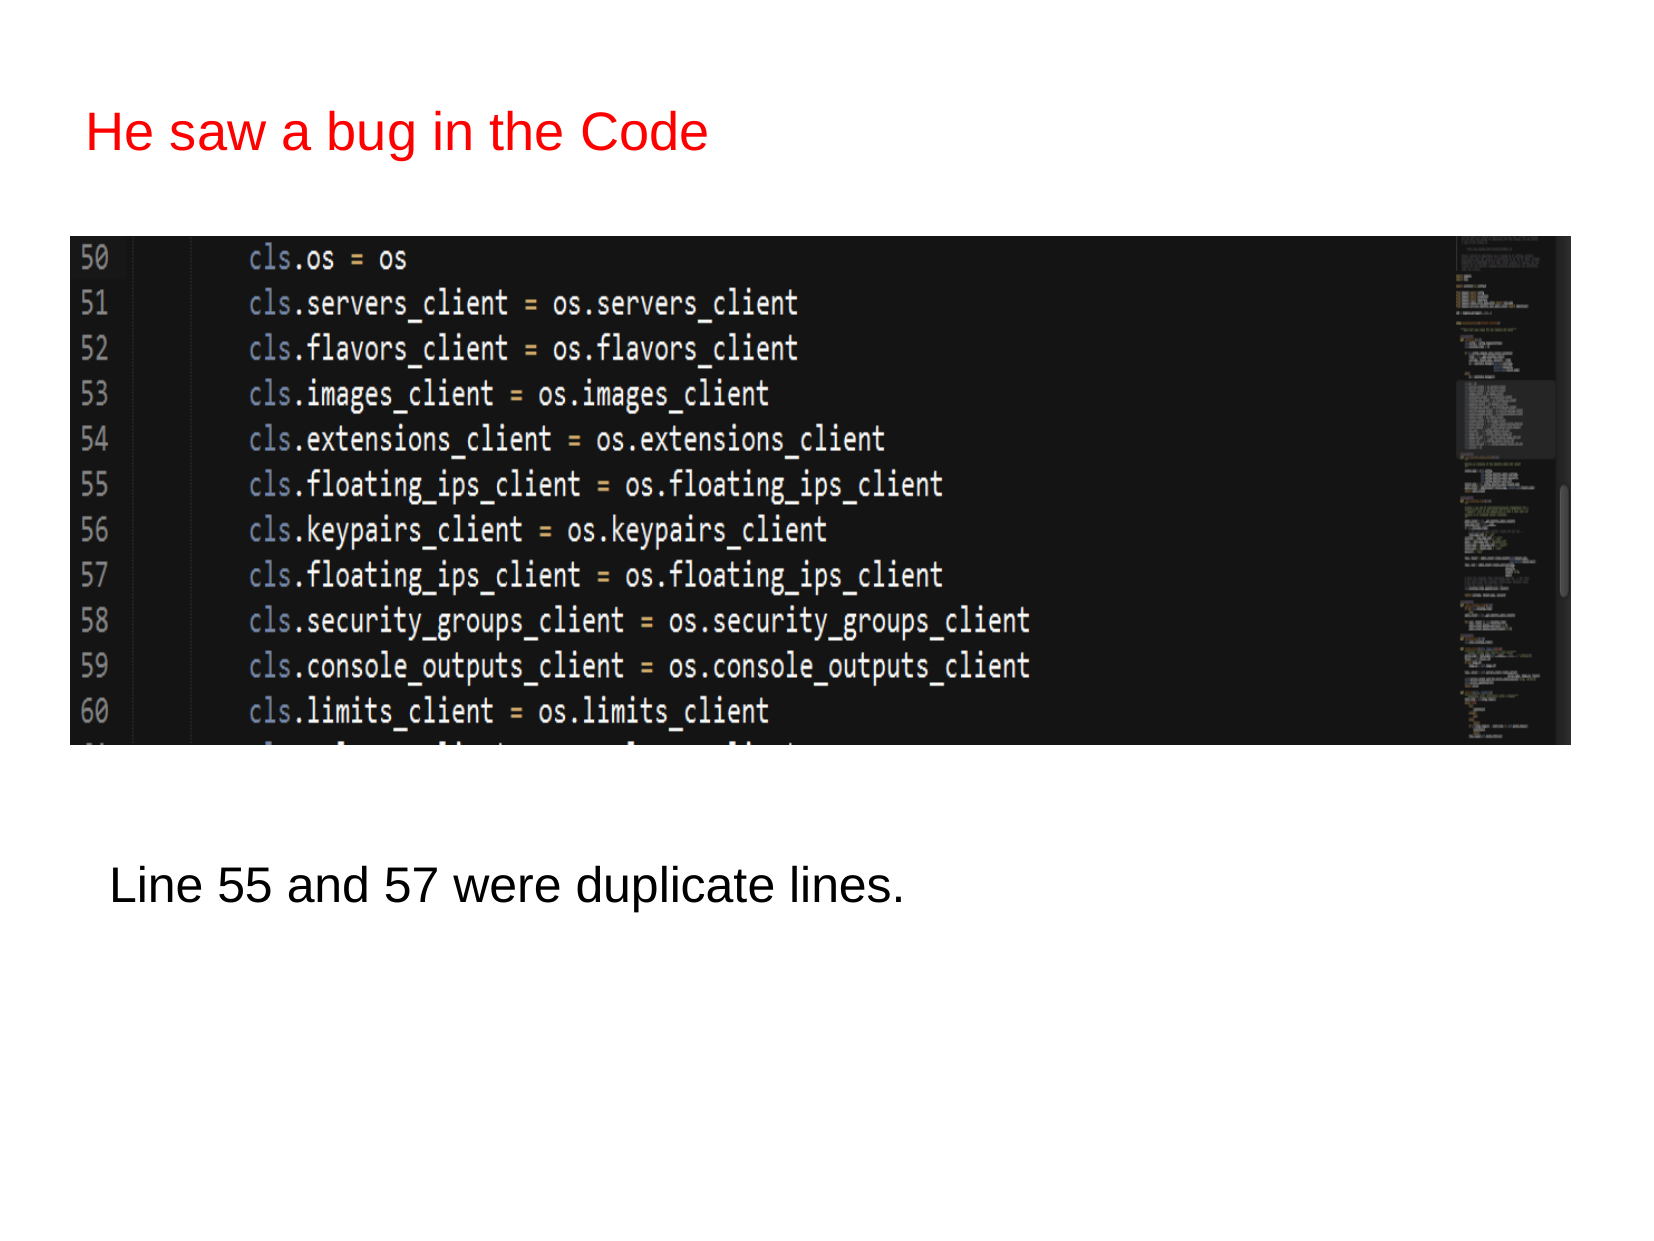

He saw a bug in the Code
Line 55 and 57 were duplicate lines.